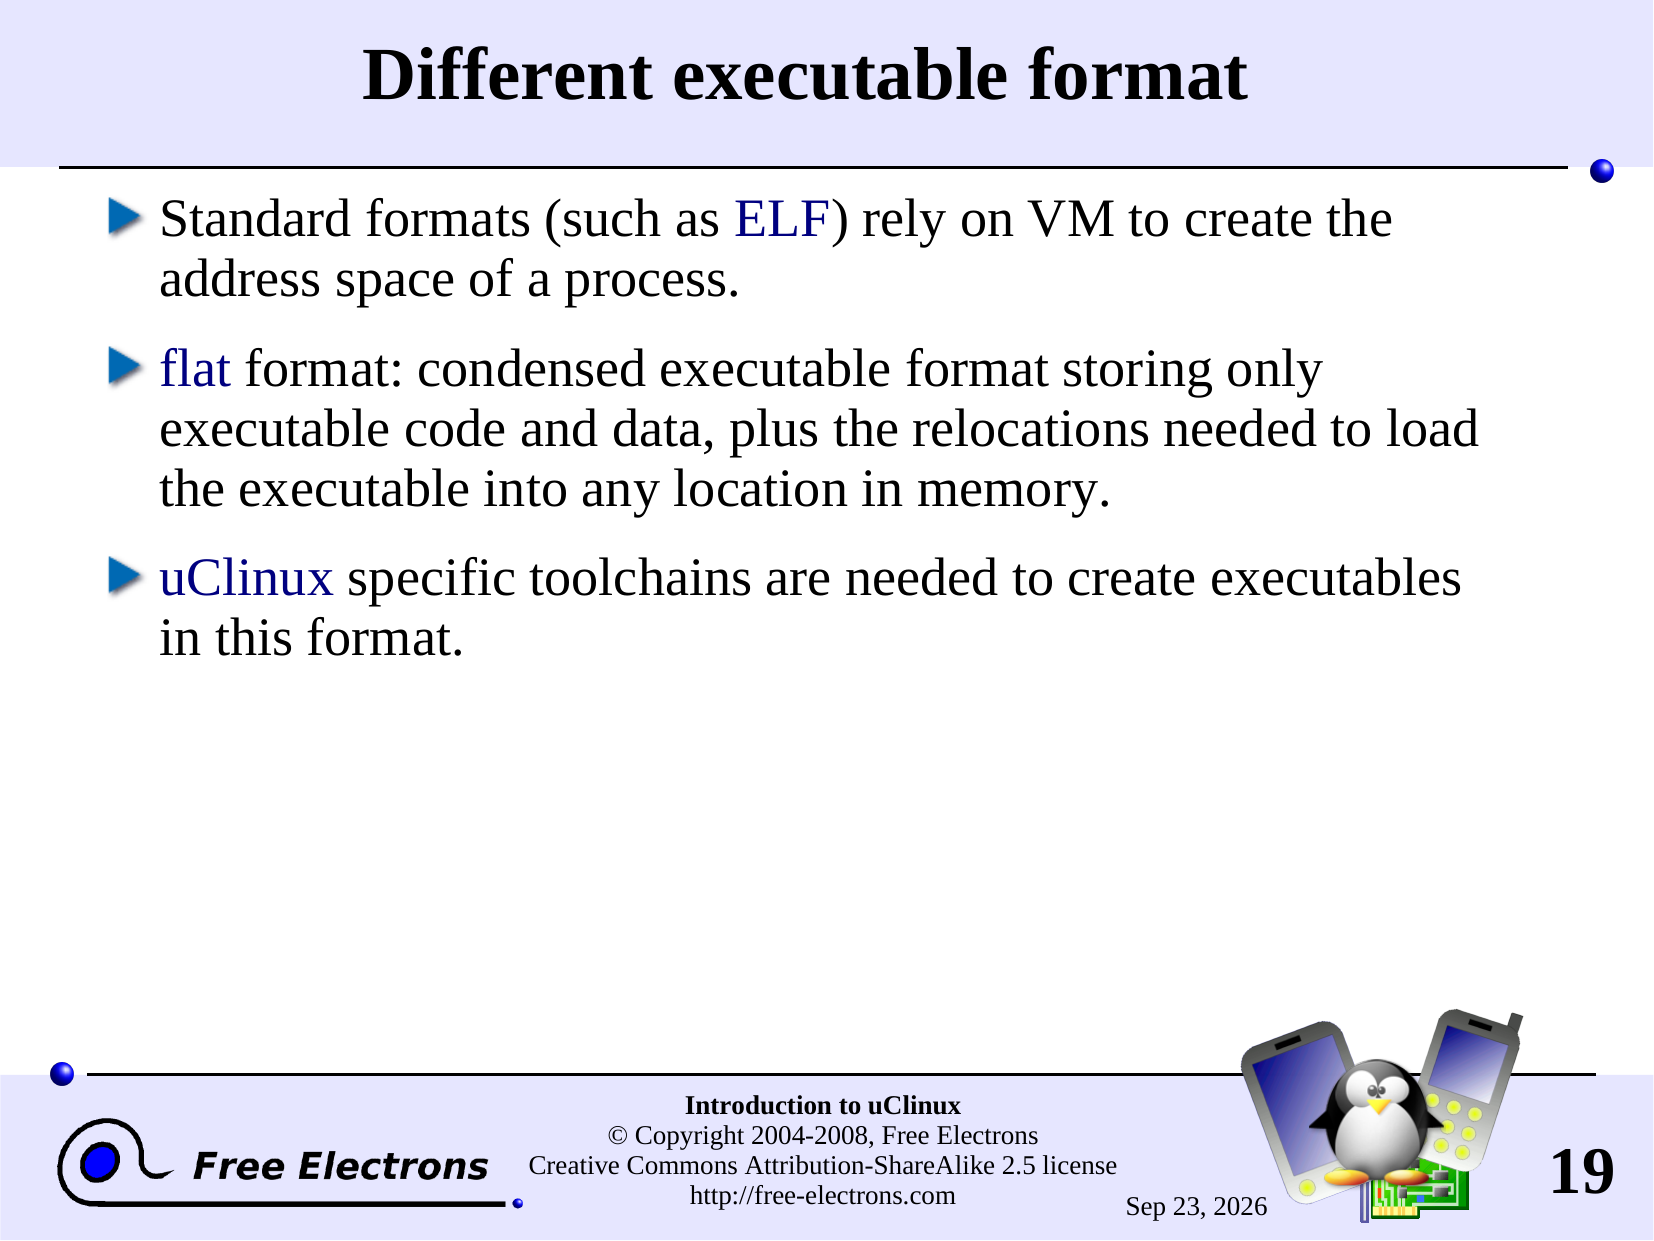

# Different executable format
Standard formats (such as ELF) rely on VM to create the address space of a process.
flat format: condensed executable format storing only executable code and data, plus the relocations needed to load the executable into any location in memory.
uClinux specific toolchains are needed to create executables in this format.